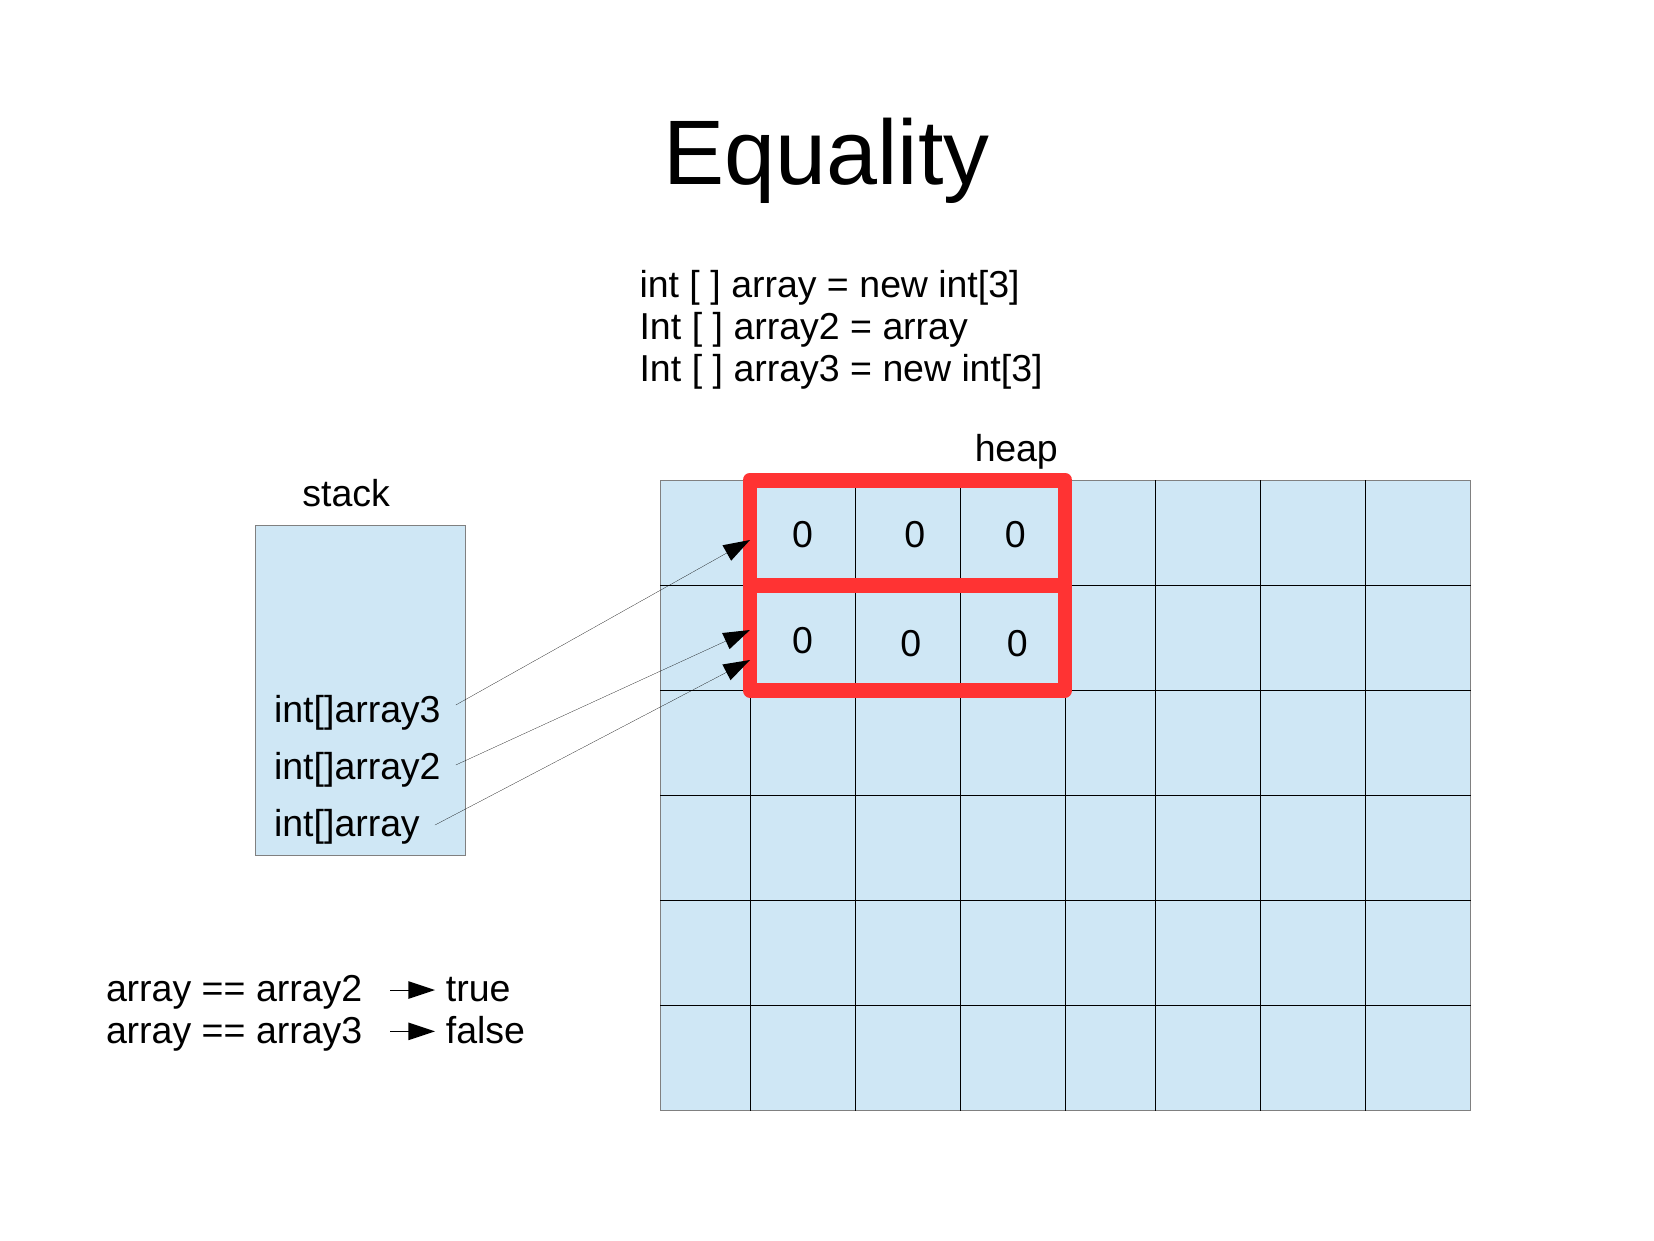

# Equality
int [ ] array = new int[3]
Int [ ] array2 = array
Int [ ] array3 = new int[3]
heap
stack
0
0
0
0
0
0
int[]array3
int[]array2
int[]array
array == array2 true
array == array3 false